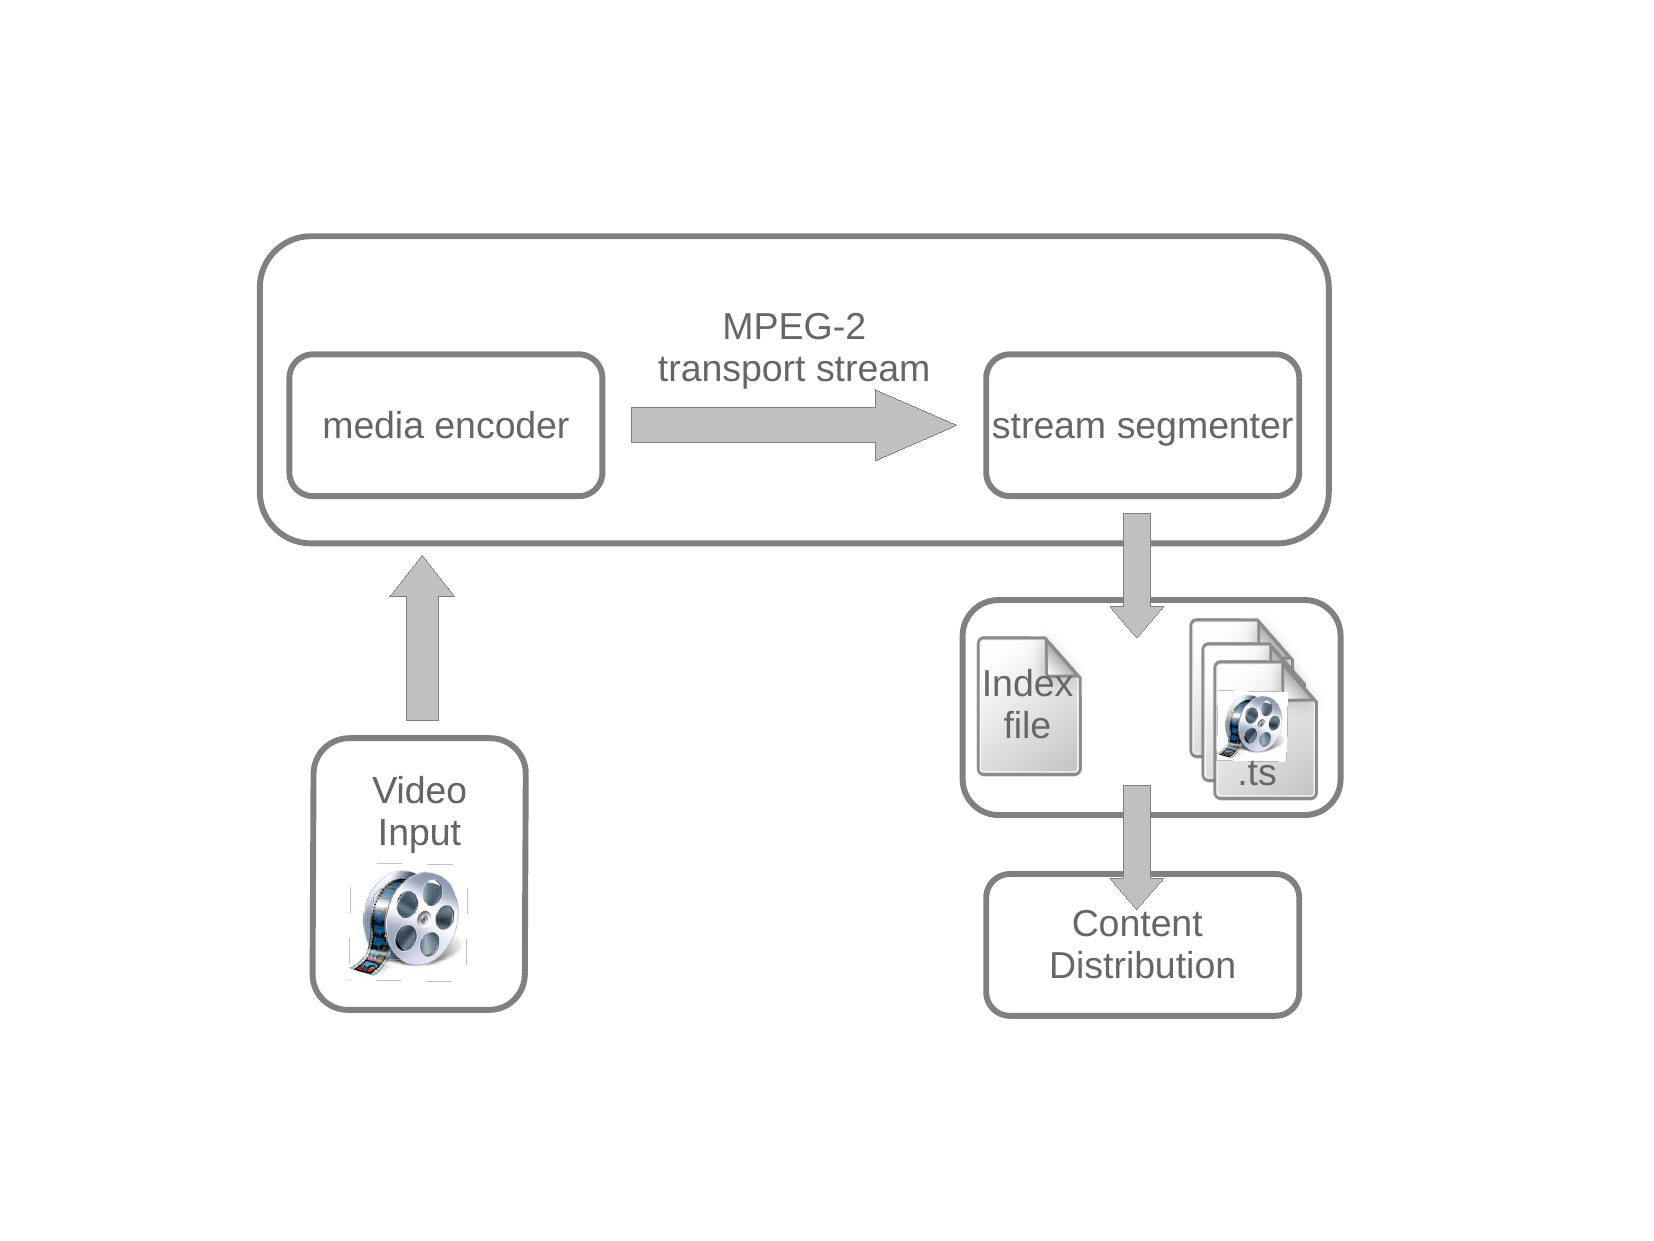

MPEG-2
transport stream
media encoder
stream segmenter
Video
Input
.ts
Index
file
Content
Distribution